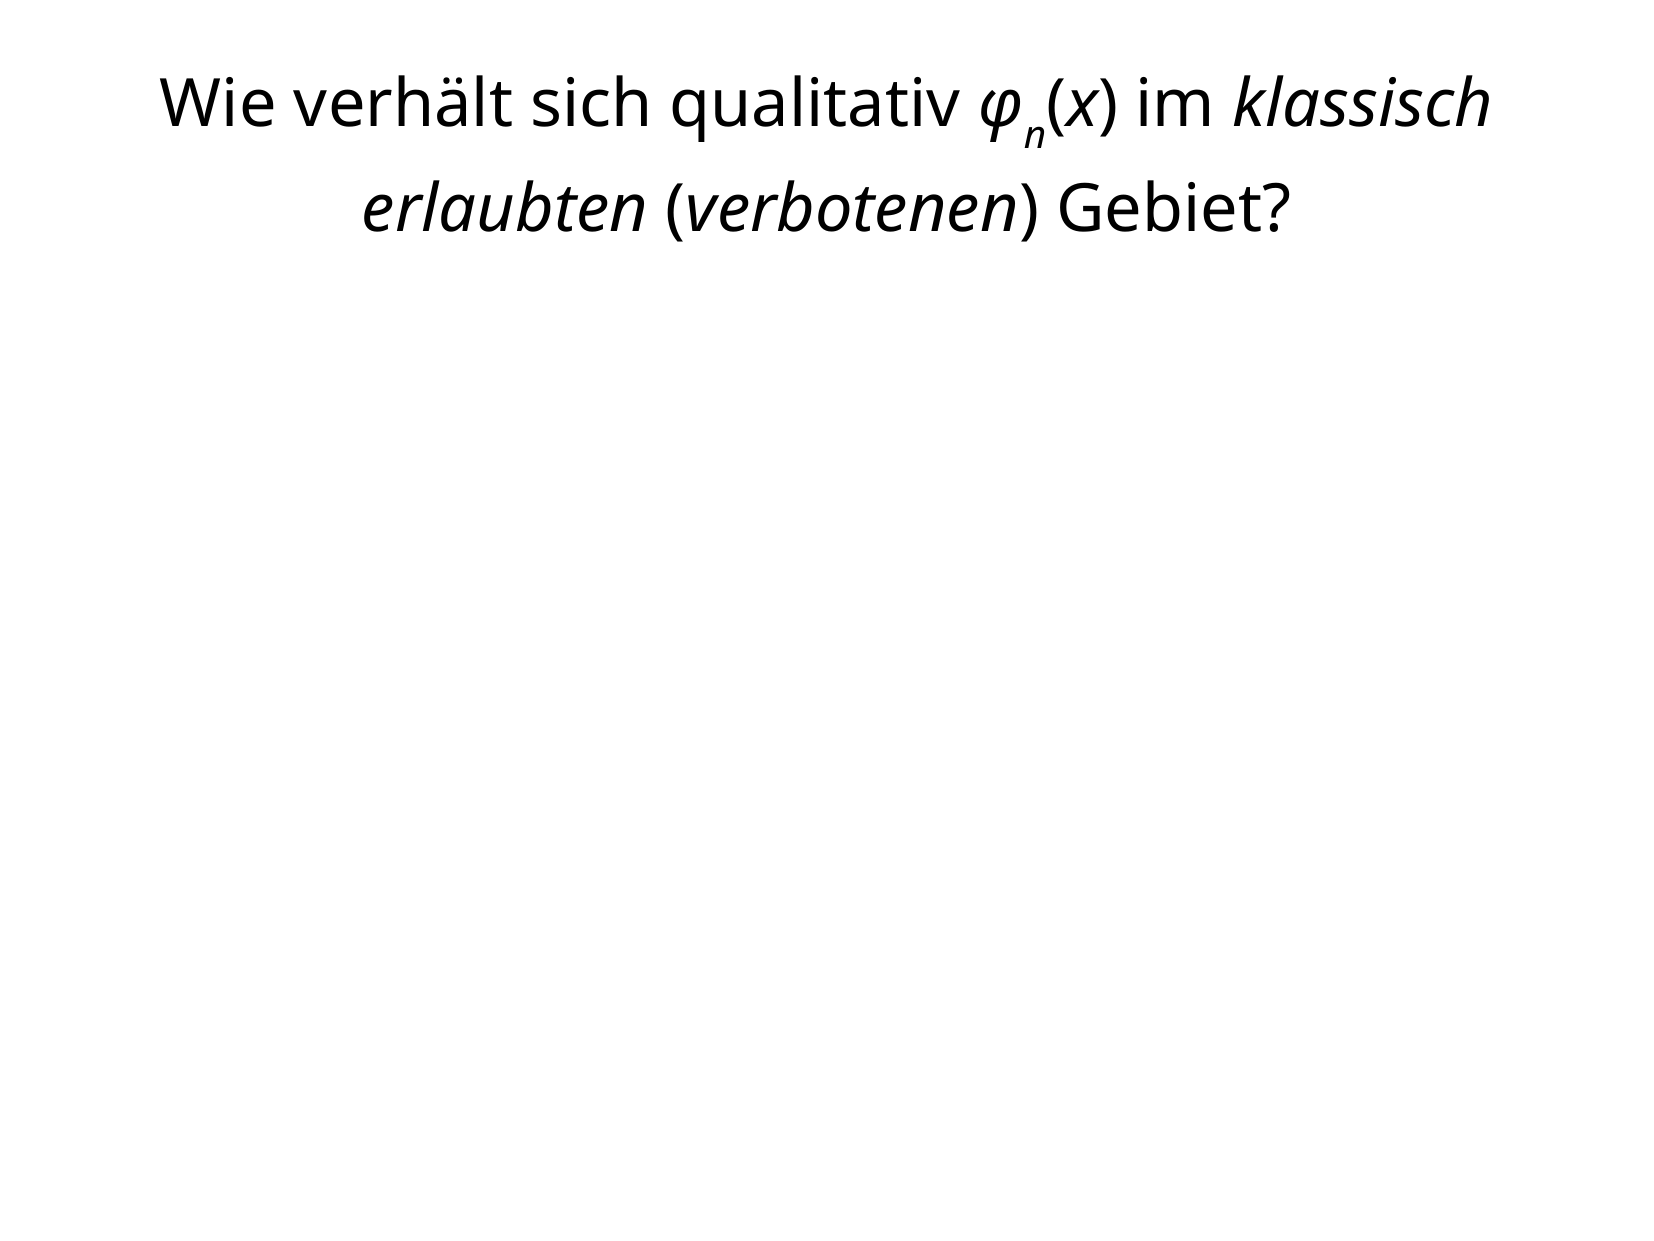

# Wie verhält sich qualitativ φn(x) im klassisch erlaubten (verbotenen) Gebiet?